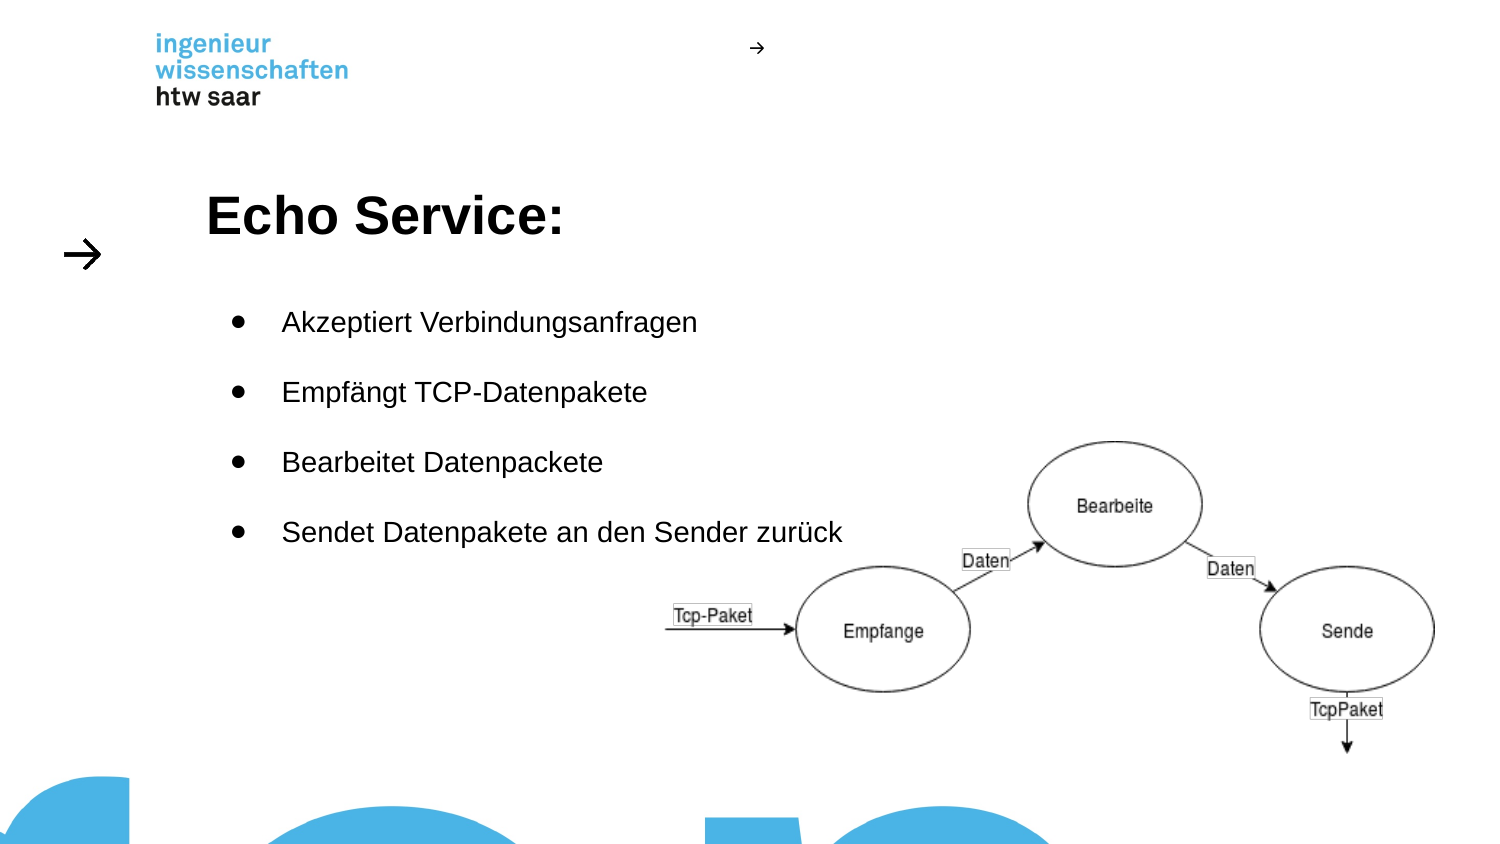

# Echo Service:
Akzeptiert Verbindungsanfragen
Empfängt TCP-Datenpakete
Bearbeitet Datenpackete
Sendet Datenpakete an den Sender zurück